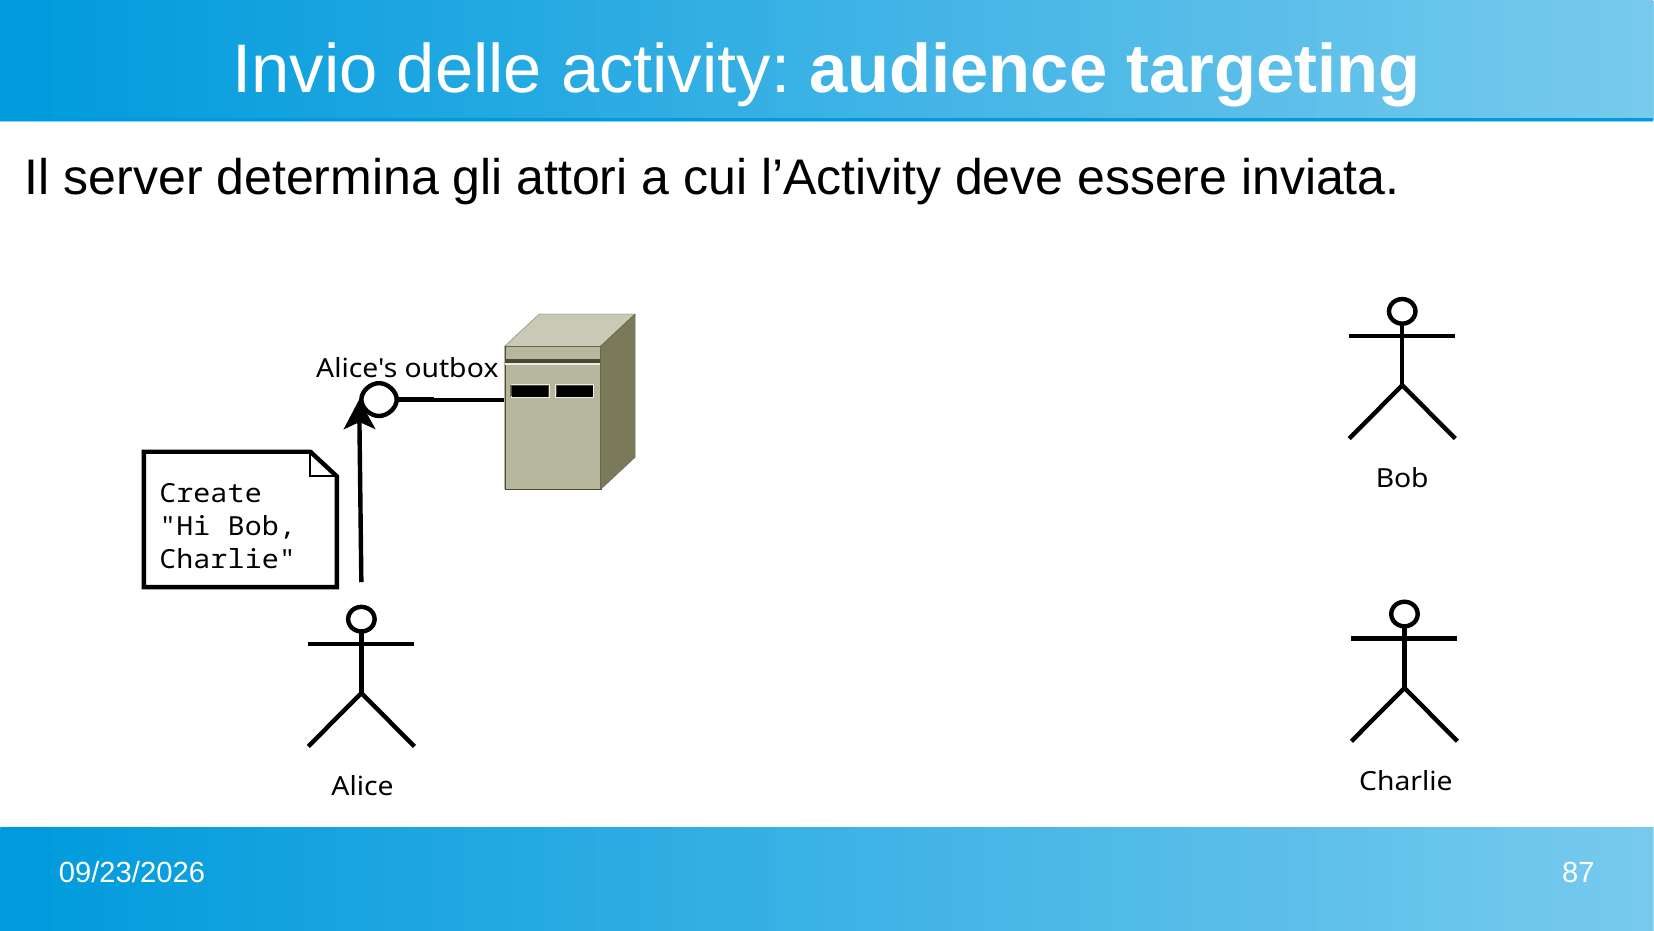

# Invio delle activity: audience targeting
Il server determina gli attori a cui l’Activity deve essere inviata.
87